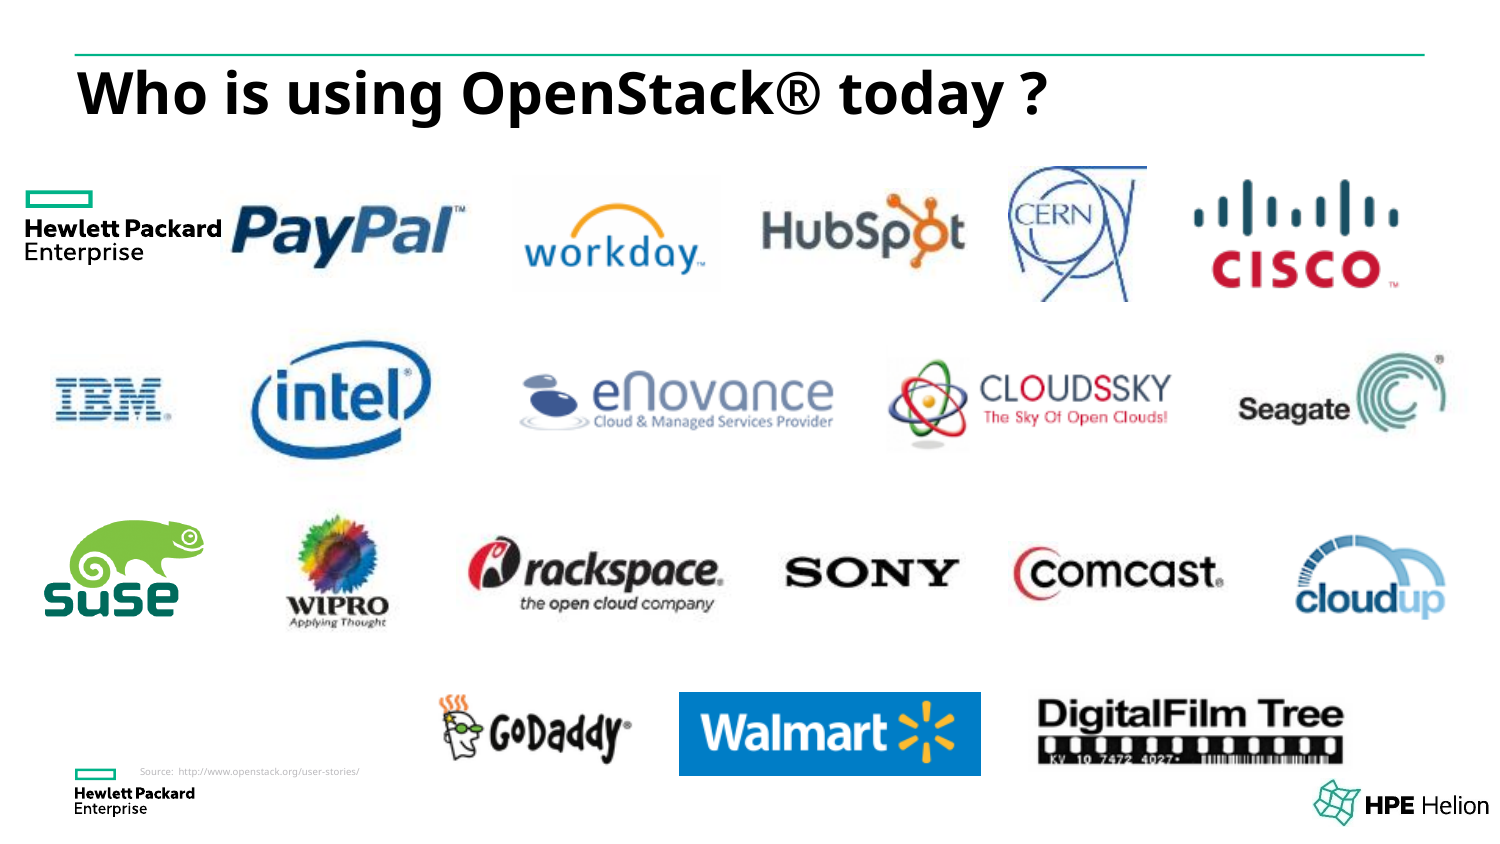

# Who is using OpenStack® today ?
Source: http://www.openstack.org/user-stories/